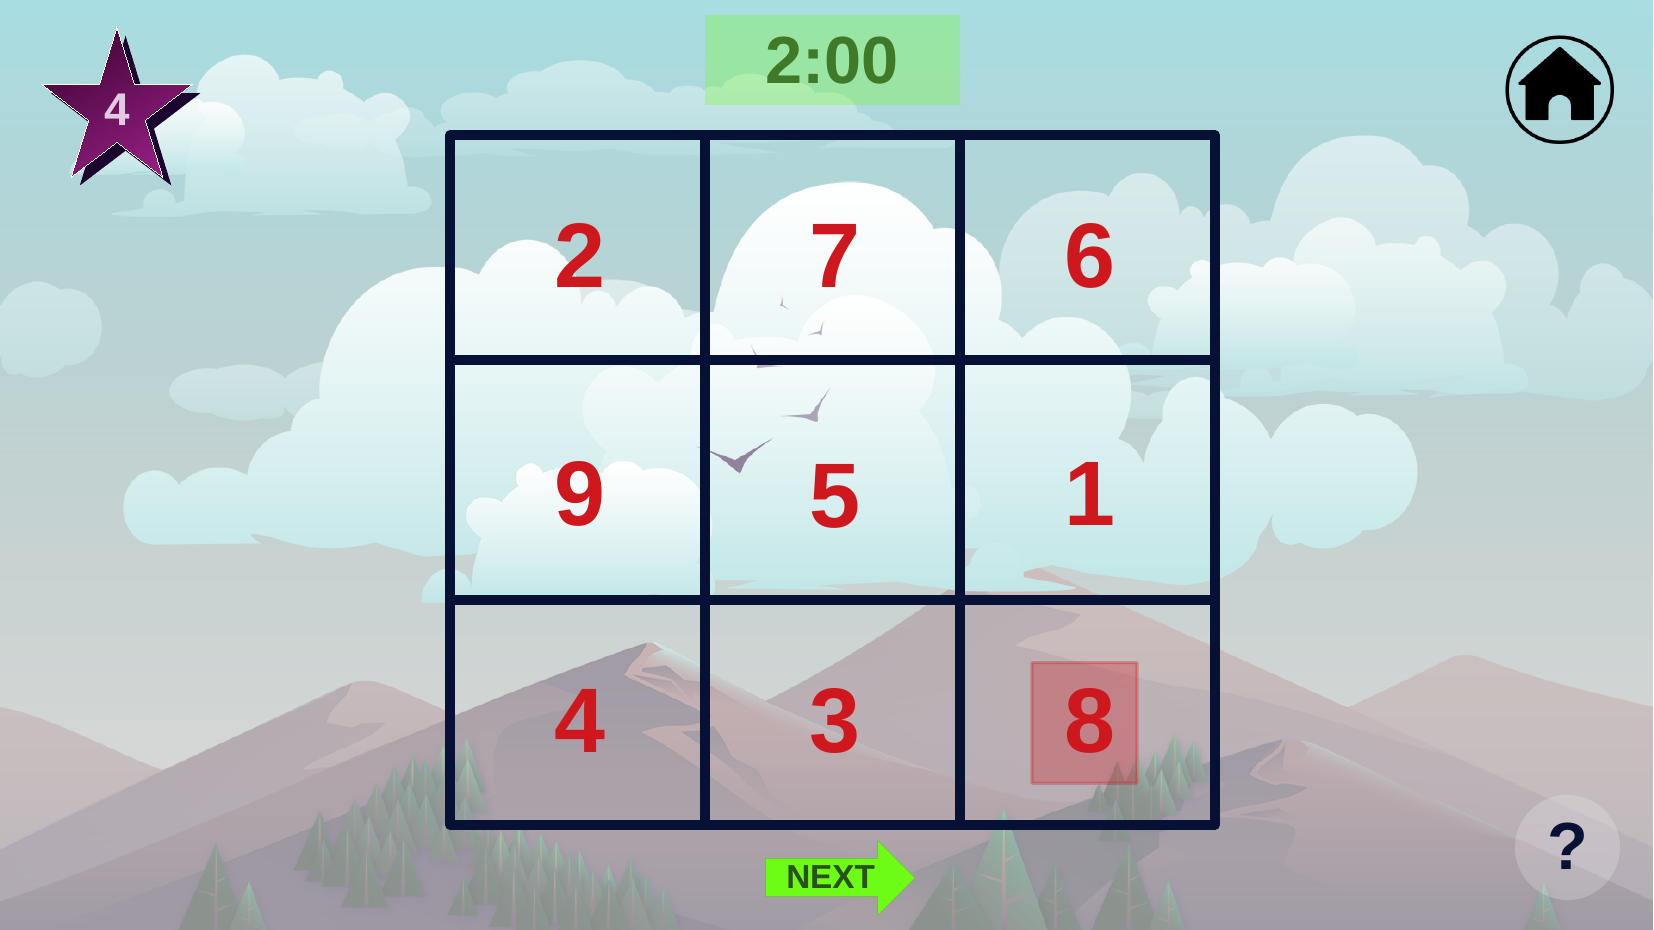

2:00
4
2
7
6
9
1
5
4
3
8
?
NEXT